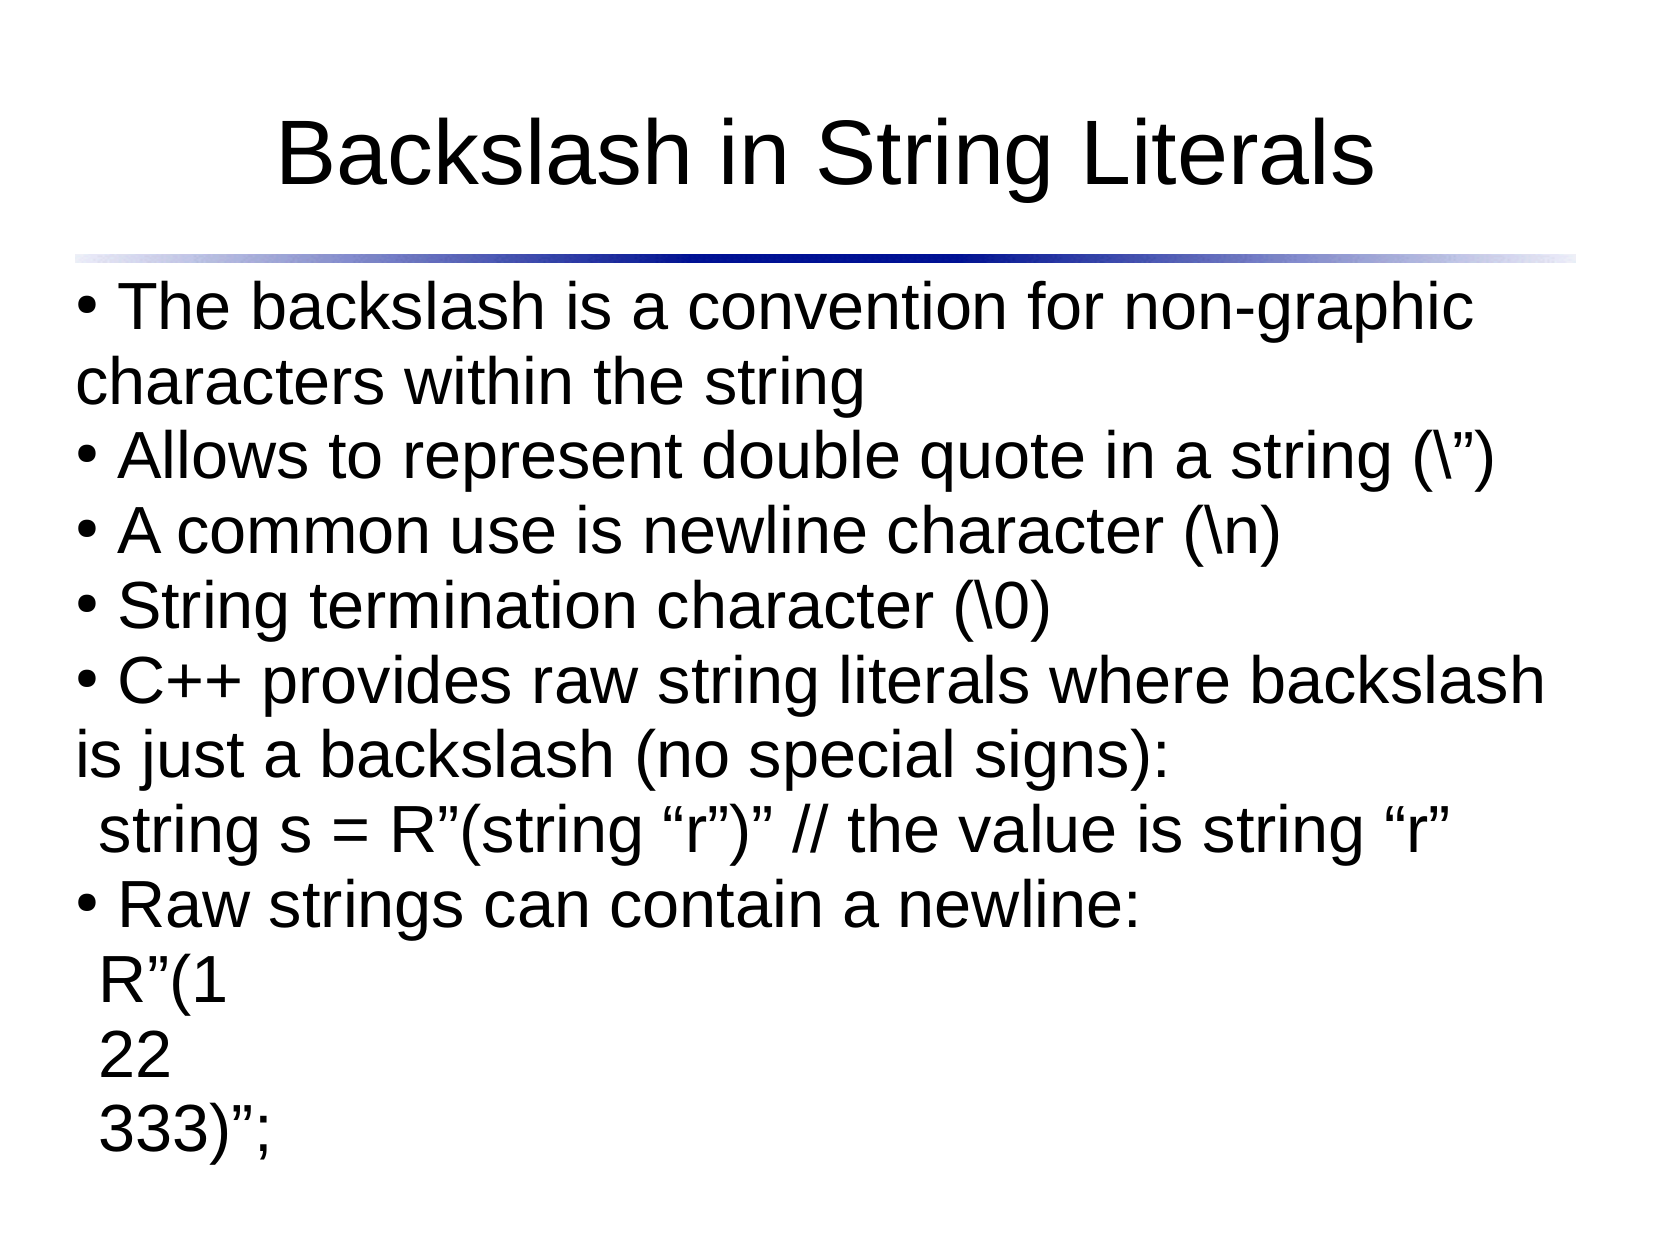

# Backslash in String Literals
 The backslash is a convention for non-graphic characters within the string
 Allows to represent double quote in a string (\”)
 A common use is newline character (\n)
 String termination character (\0)
 C++ provides raw string literals where backslash is just a backslash (no special signs):
string s = R”(string “r”)” // the value is string “r”
 Raw strings can contain a newline:
R”(1
22
333)”;